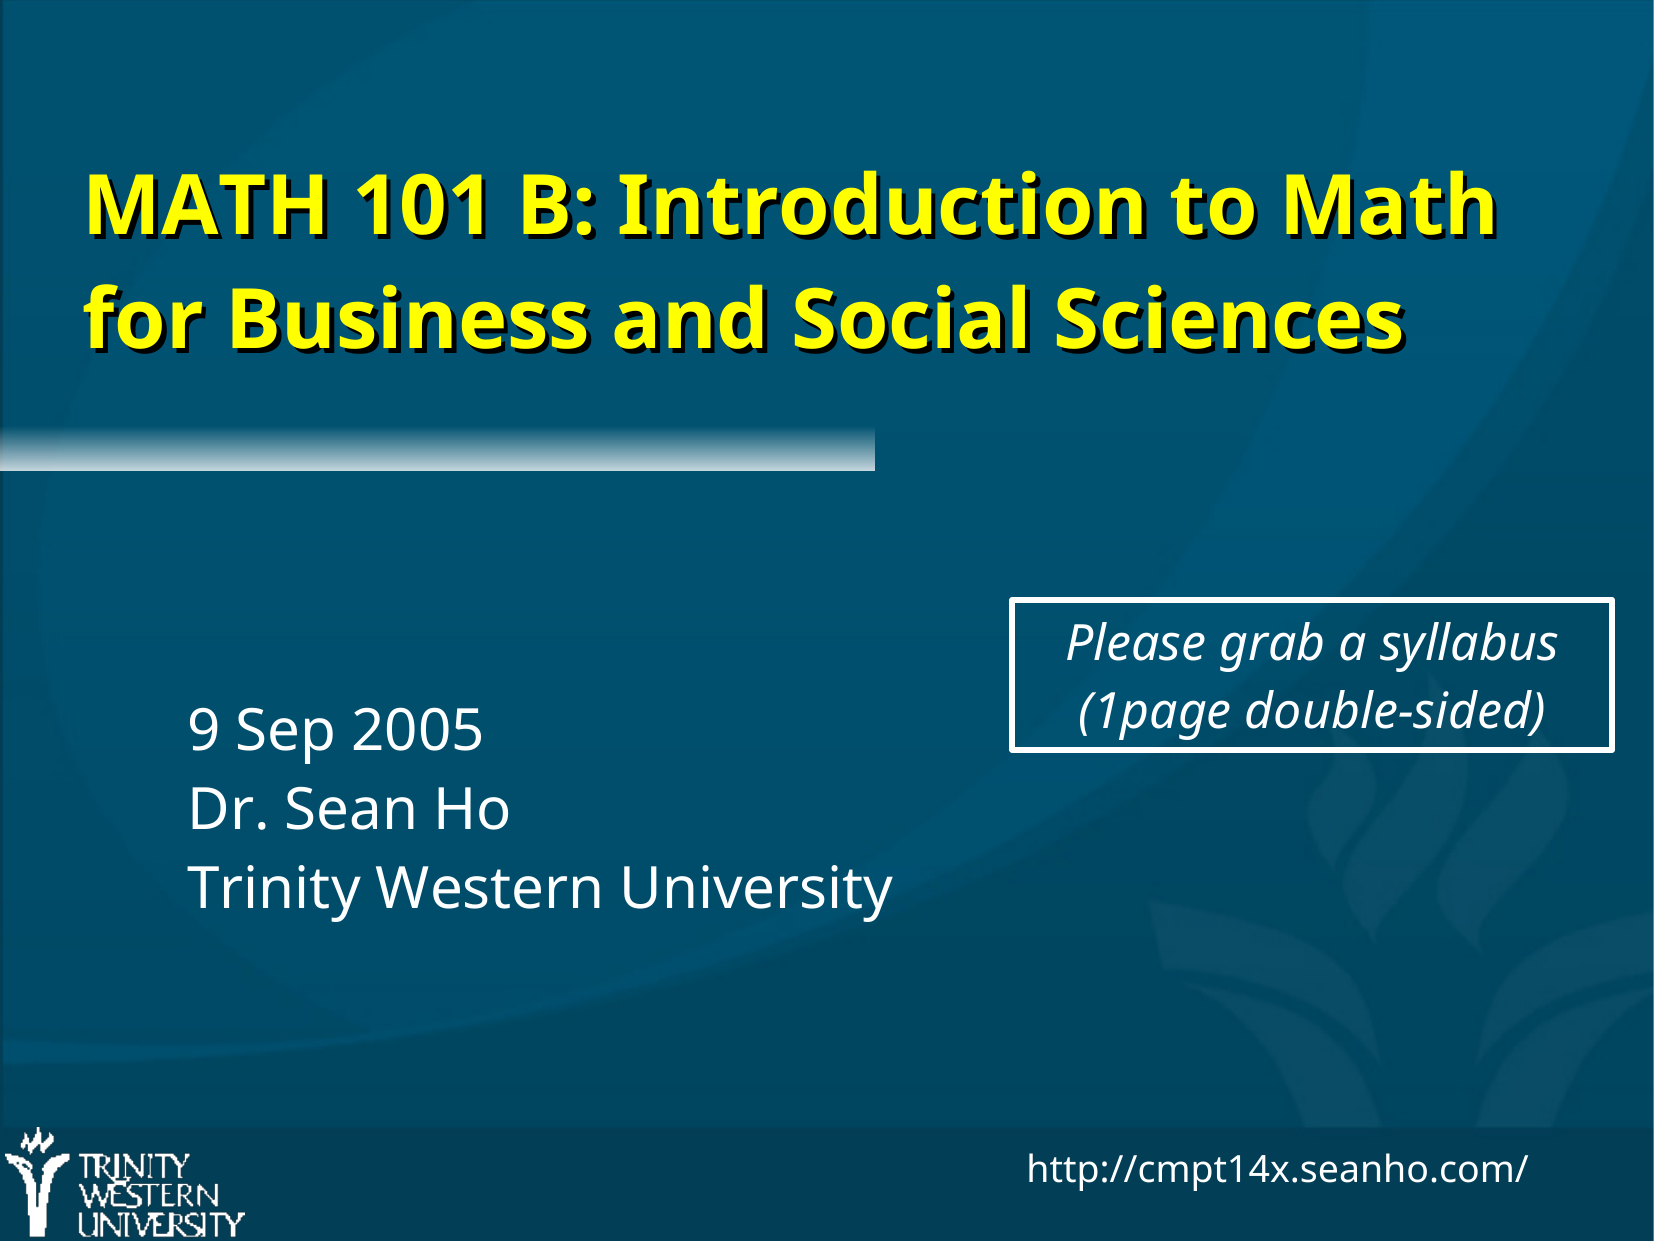

# MATH 101 B: Introduction to Math for Business and Social Sciences
9 Sep 2005
Dr. Sean Ho
Trinity Western University
Please grab a syllabus
(1page double-sided)
http://cmpt14x.seanho.com/